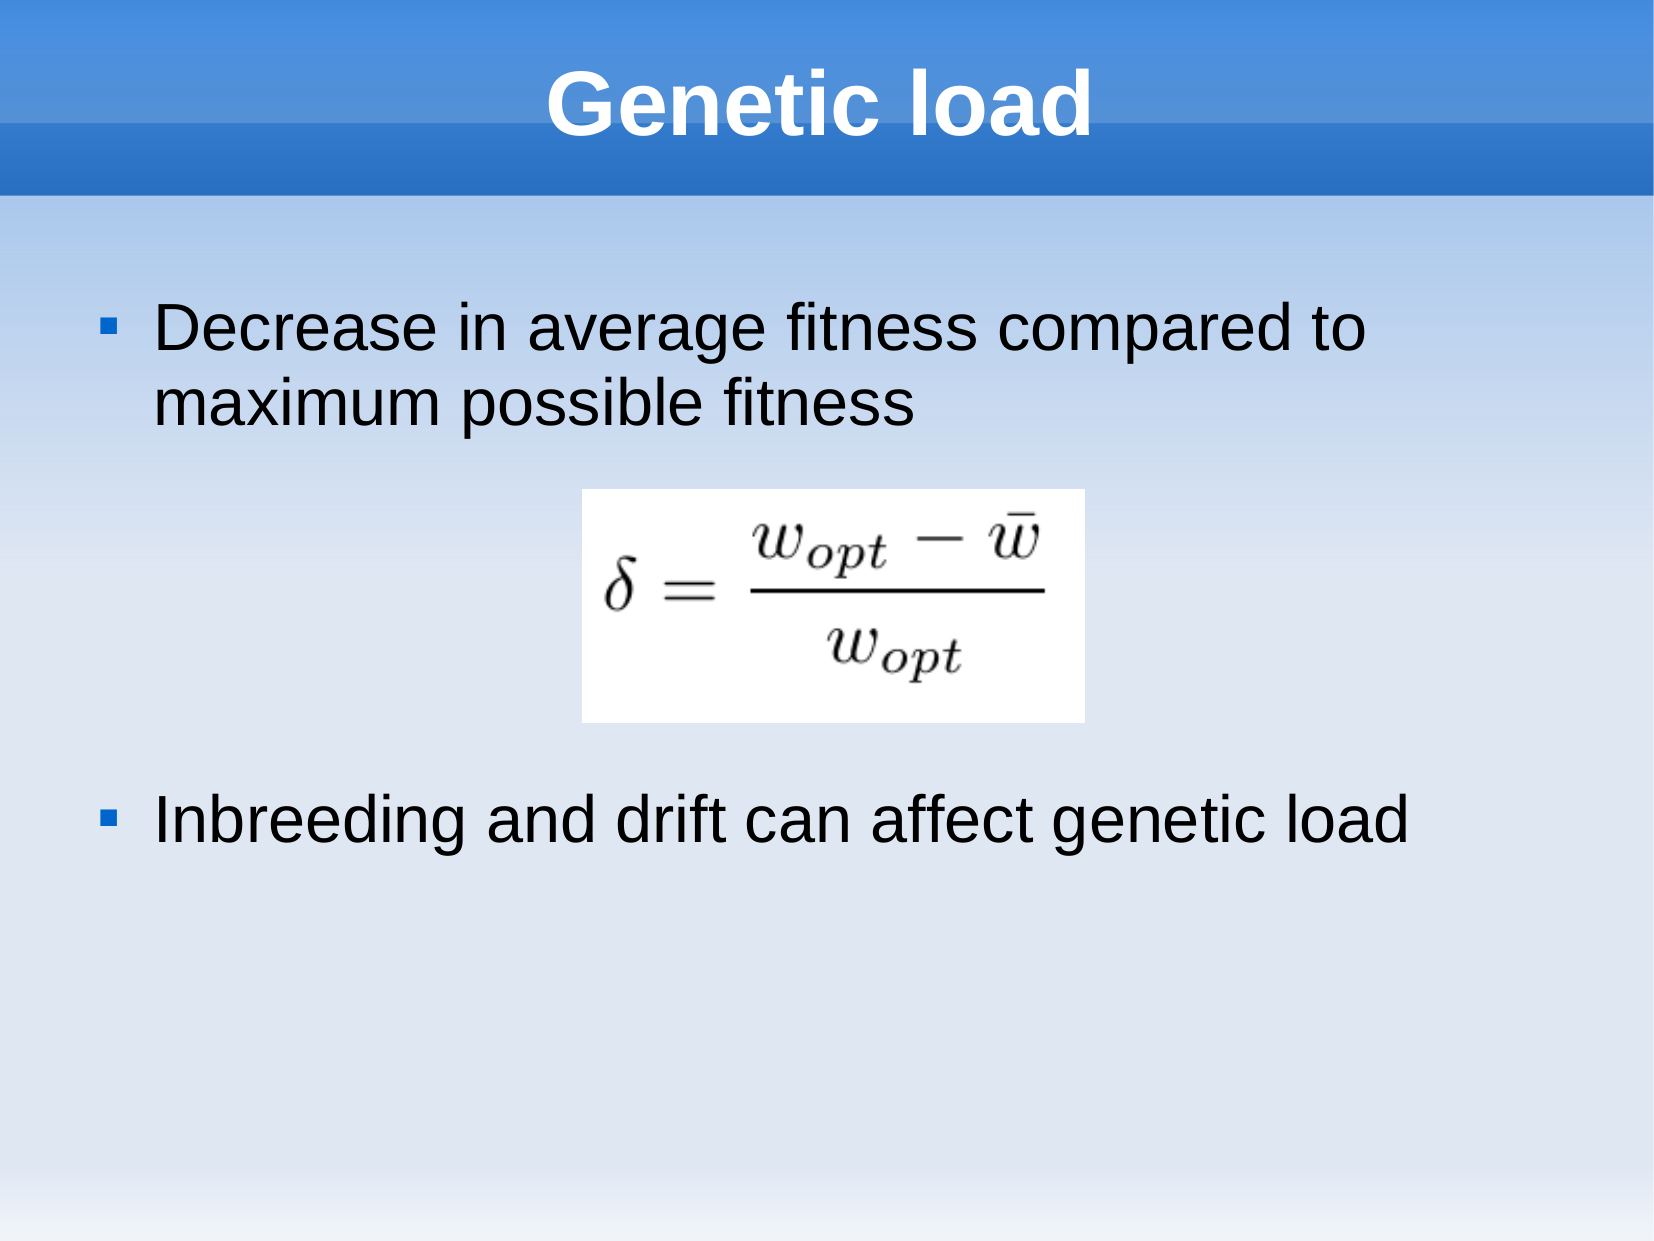

# Genetic load
Decrease in average fitness compared to maximum possible fitness
Inbreeding and drift can affect genetic load